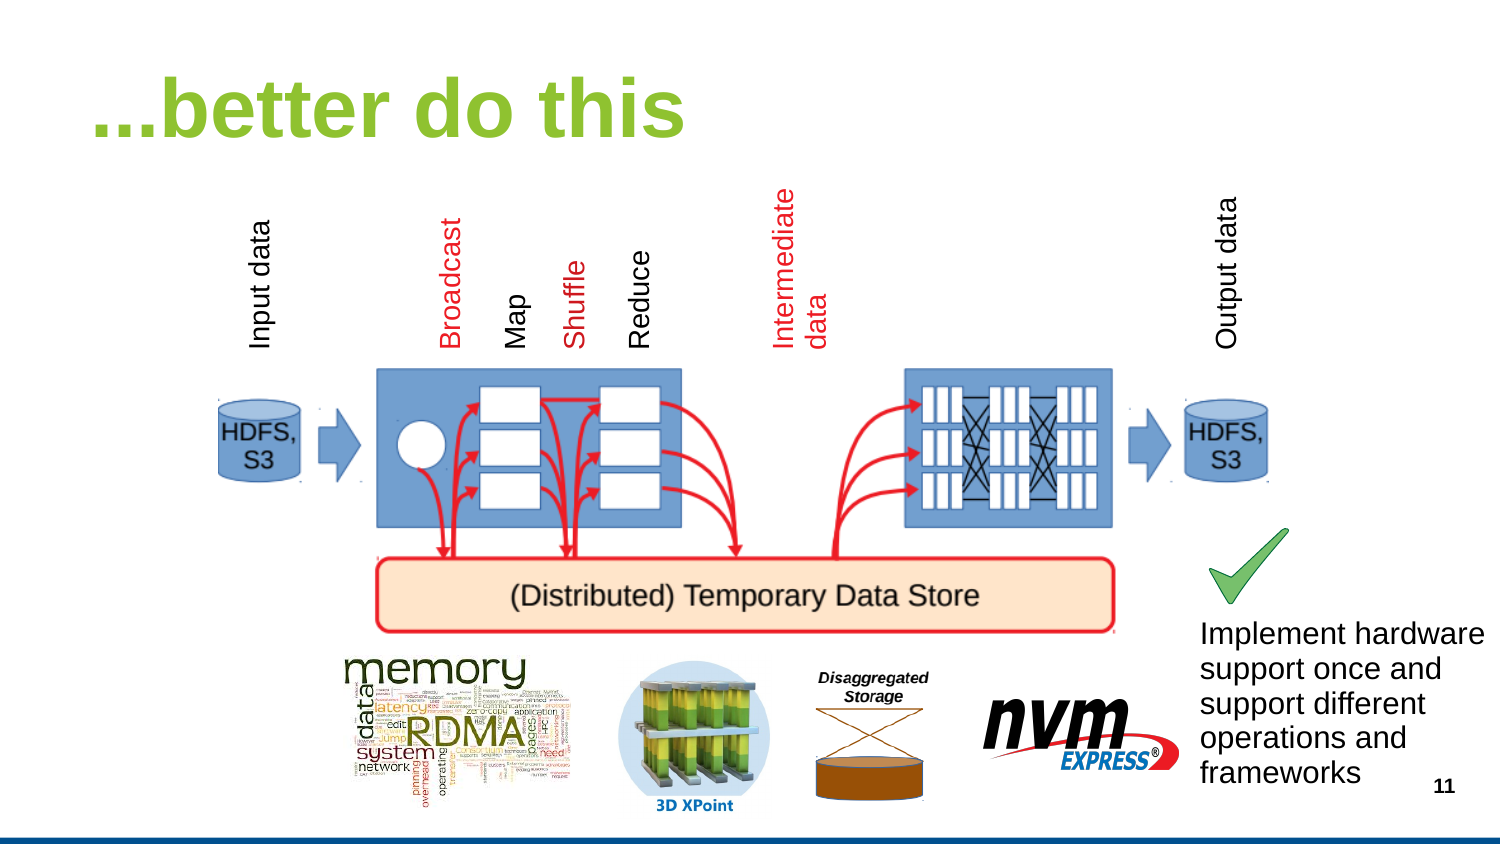

# ...better do this
Output data
Intermediate data
Broadcast
Shuffle
Map
Input data
Reduce
Implement hardware
support once and
support different
operations and
frameworks
11